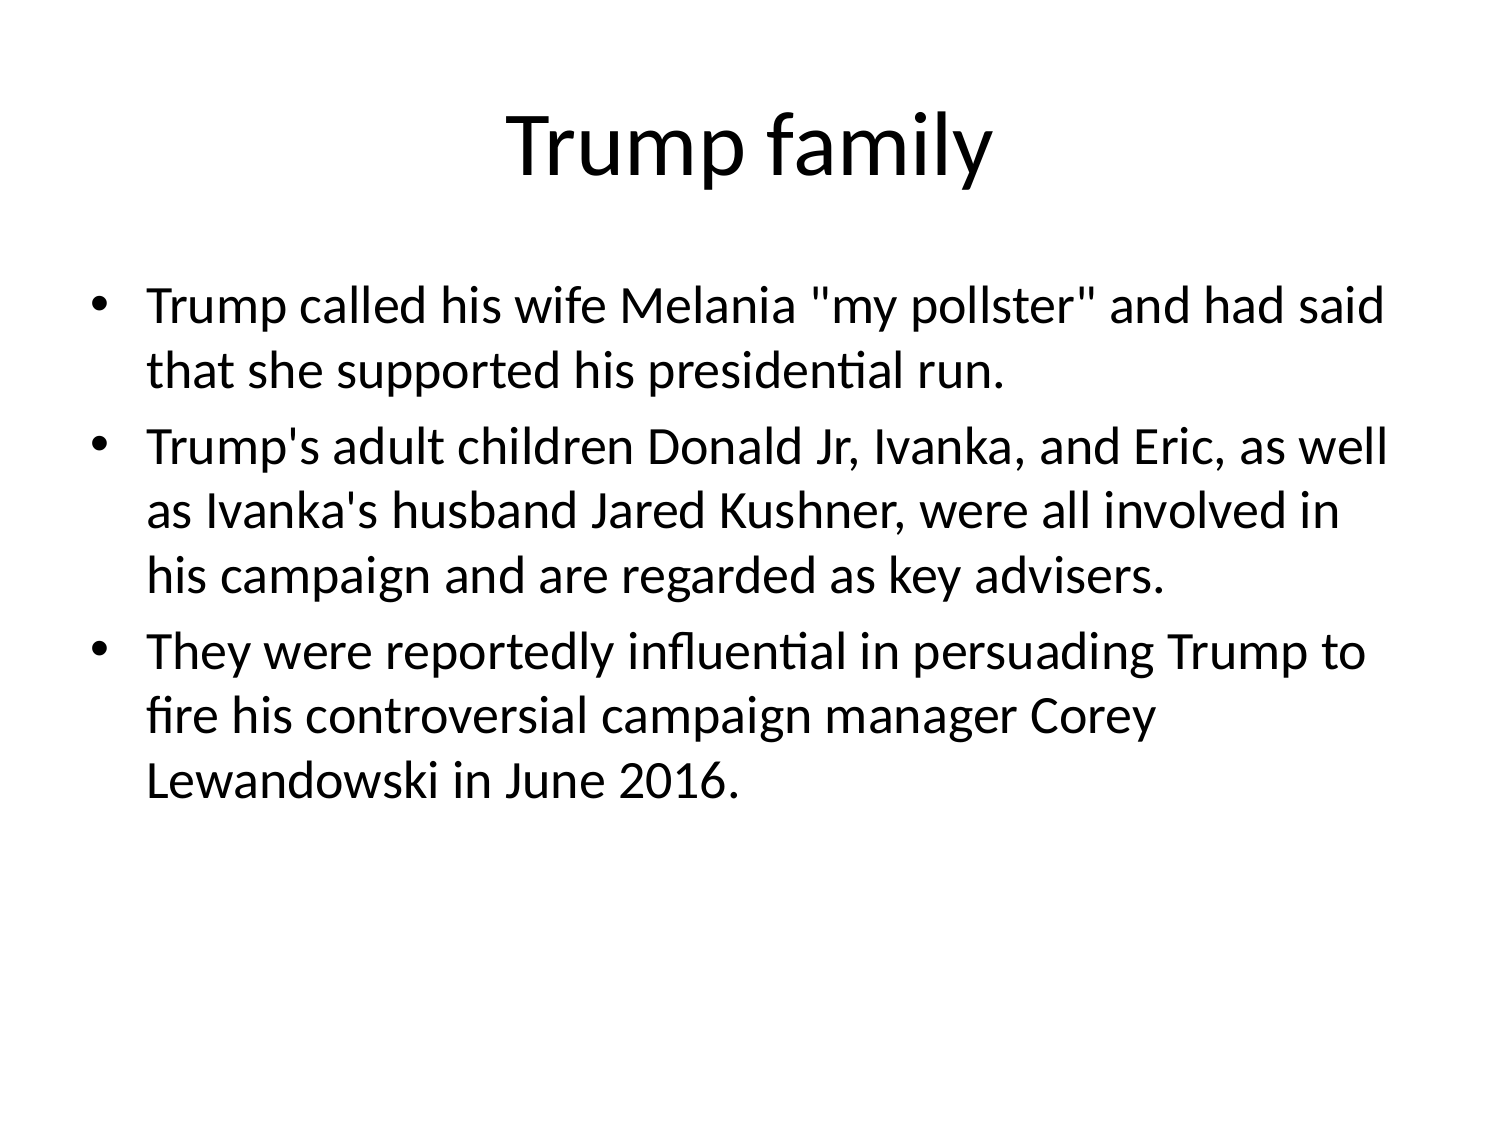

# Trump family
Trump called his wife Melania "my pollster" and had said that she supported his presidential run.
Trump's adult children Donald Jr, Ivanka, and Eric, as well as Ivanka's husband Jared Kushner, were all involved in his campaign and are regarded as key advisers.
They were reportedly influential in persuading Trump to fire his controversial campaign manager Corey Lewandowski in June 2016.